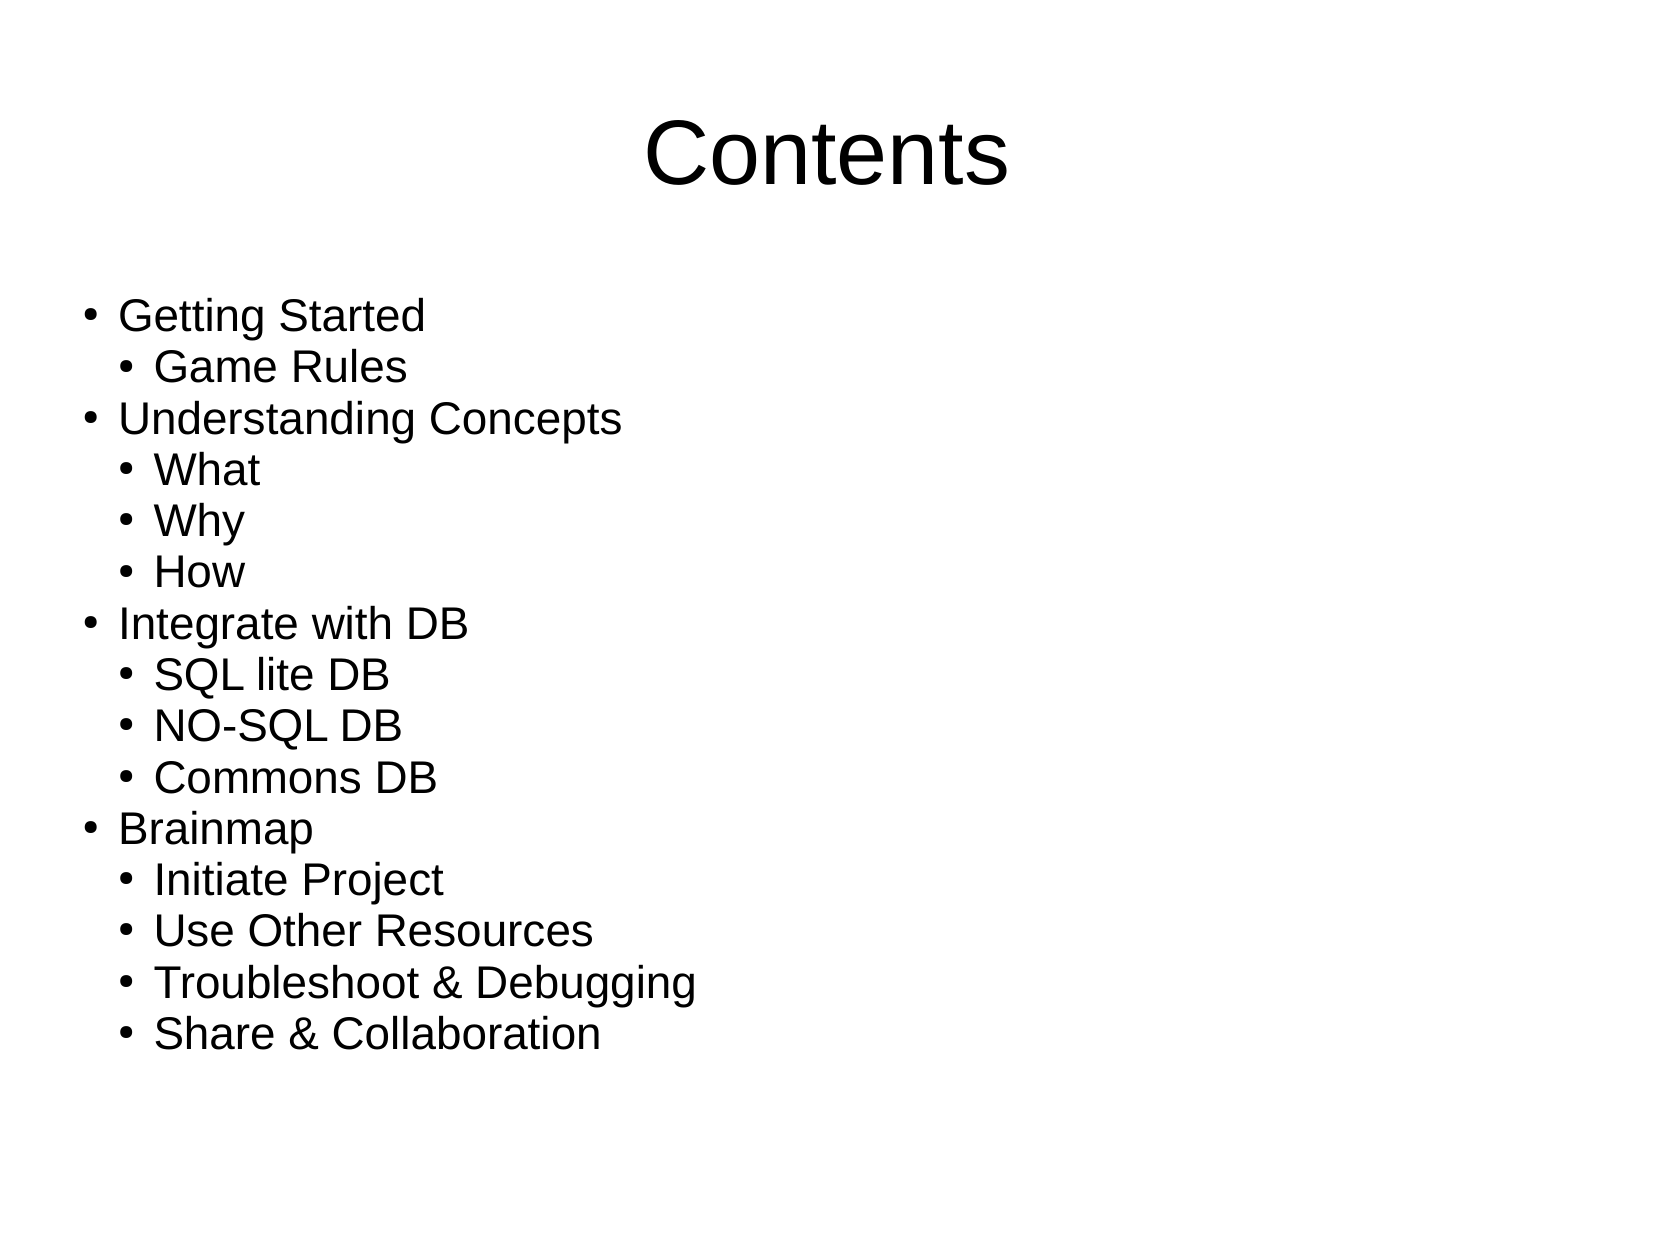

# Contents
Getting Started
Game Rules
Understanding Concepts
What
Why
How
Integrate with DB
SQL lite DB
NO-SQL DB
Commons DB
Brainmap
Initiate Project
Use Other Resources
Troubleshoot & Debugging
Share & Collaboration